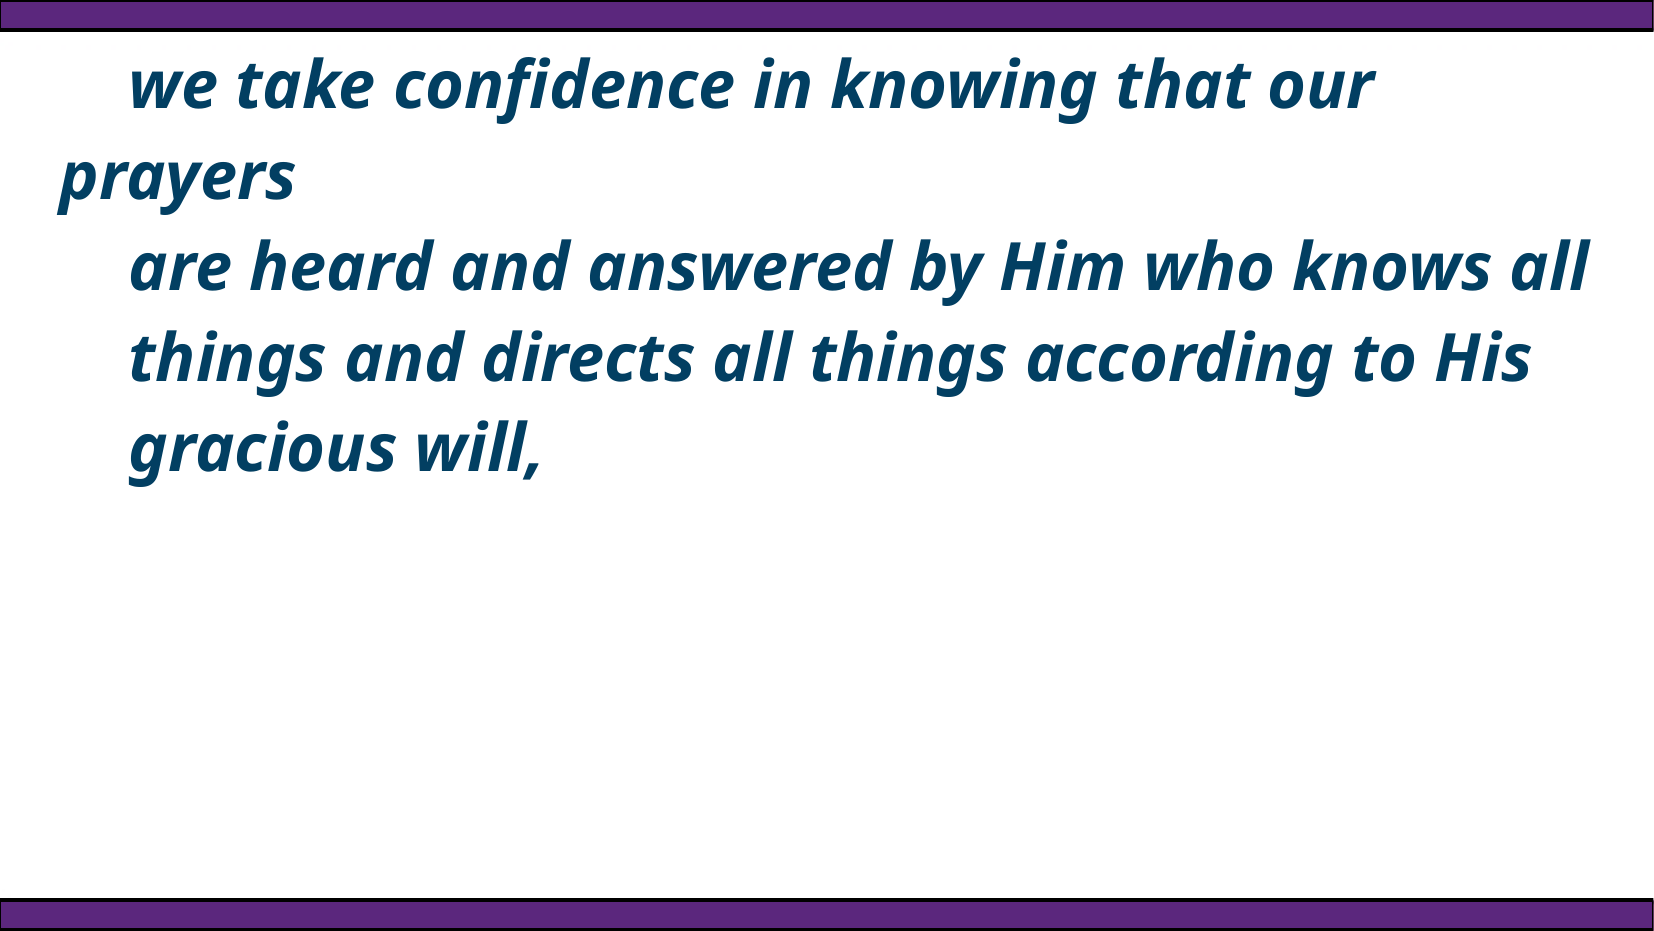

we take confidence in knowing that our prayers
 are heard and answered by Him who knows all
 things and directs all things according to His
 gracious will,